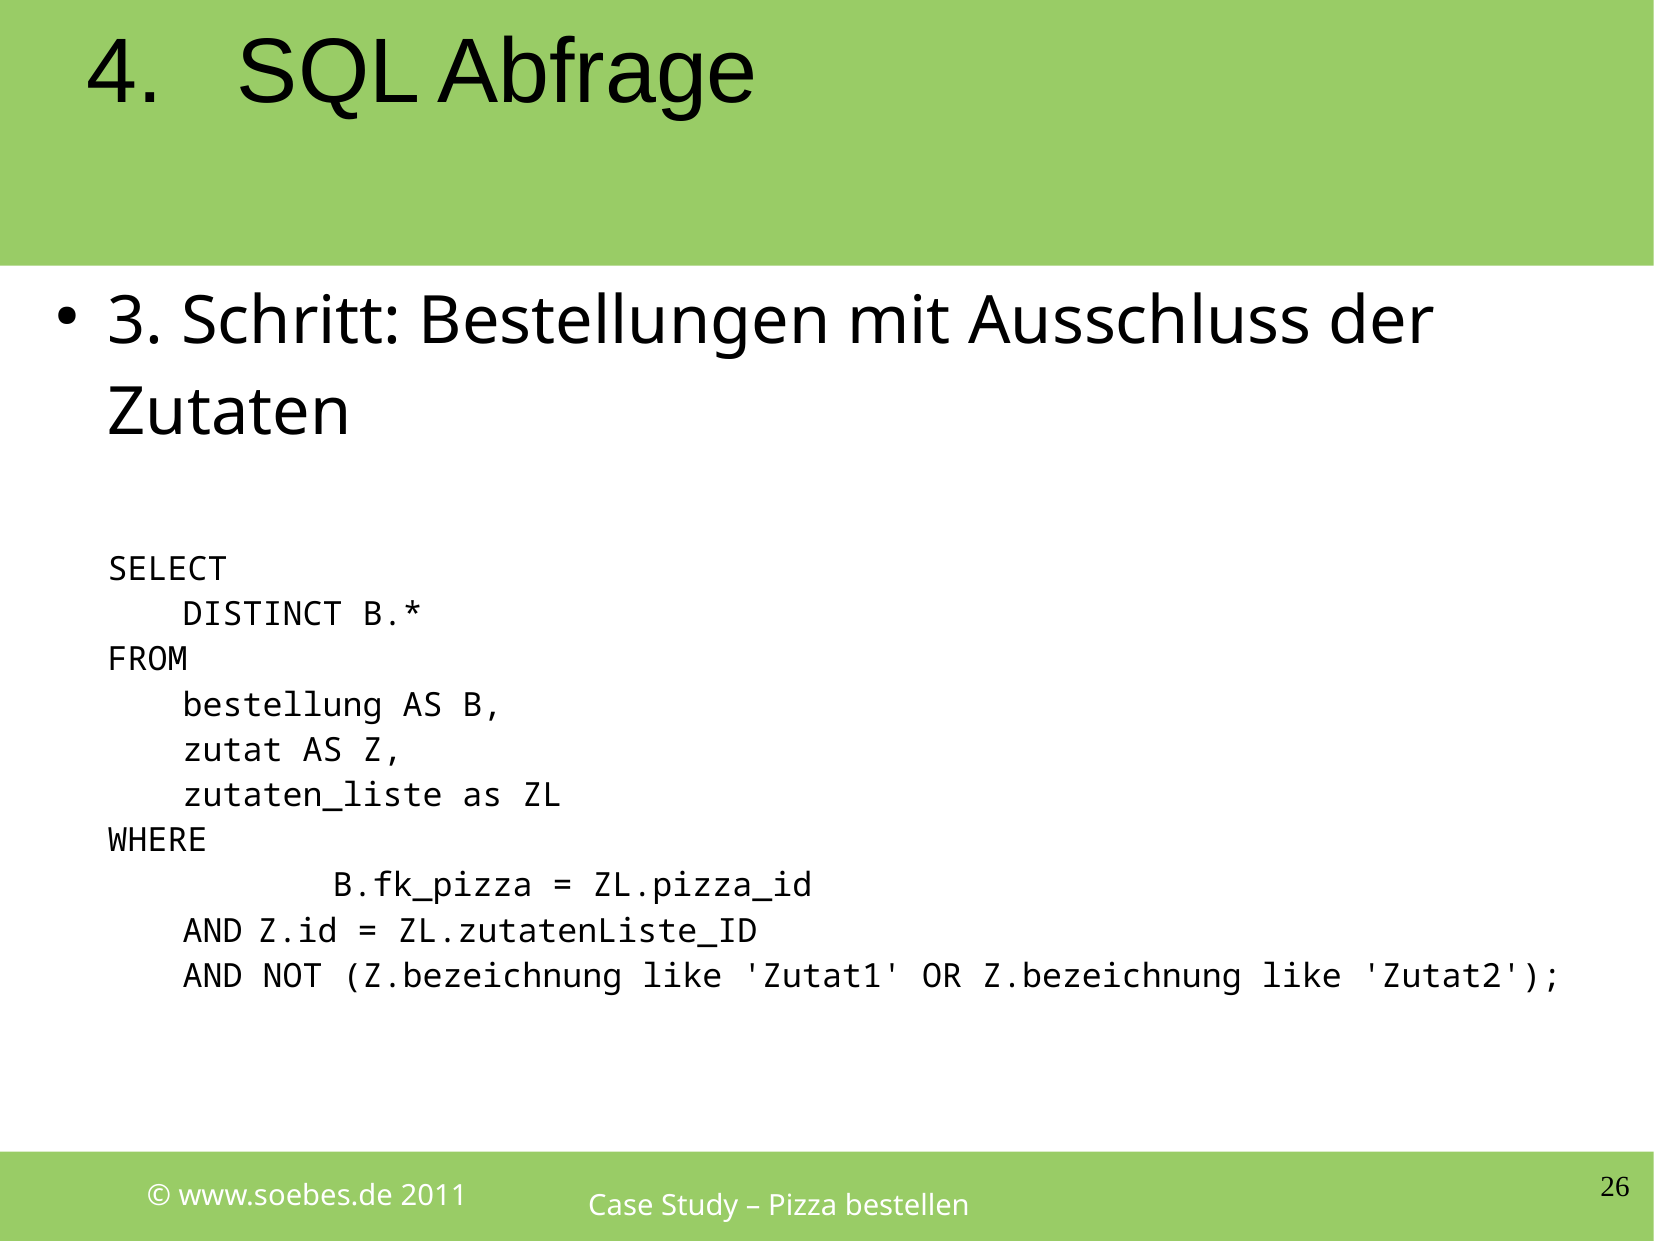

# 4.	SQL Abfrage
3. Schritt: Bestellungen mit Ausschluss der Zutaten
SELECT
	DISTINCT B.*
FROM
	bestellung AS B,
	zutat AS Z,
	zutaten_liste as ZL
WHERE
			B.fk_pizza = ZL.pizza_id
	AND	Z.id = ZL.zutatenListe_ID
	AND NOT (Z.bezeichnung like 'Zutat1' OR Z.bezeichnung like 'Zutat2');
26